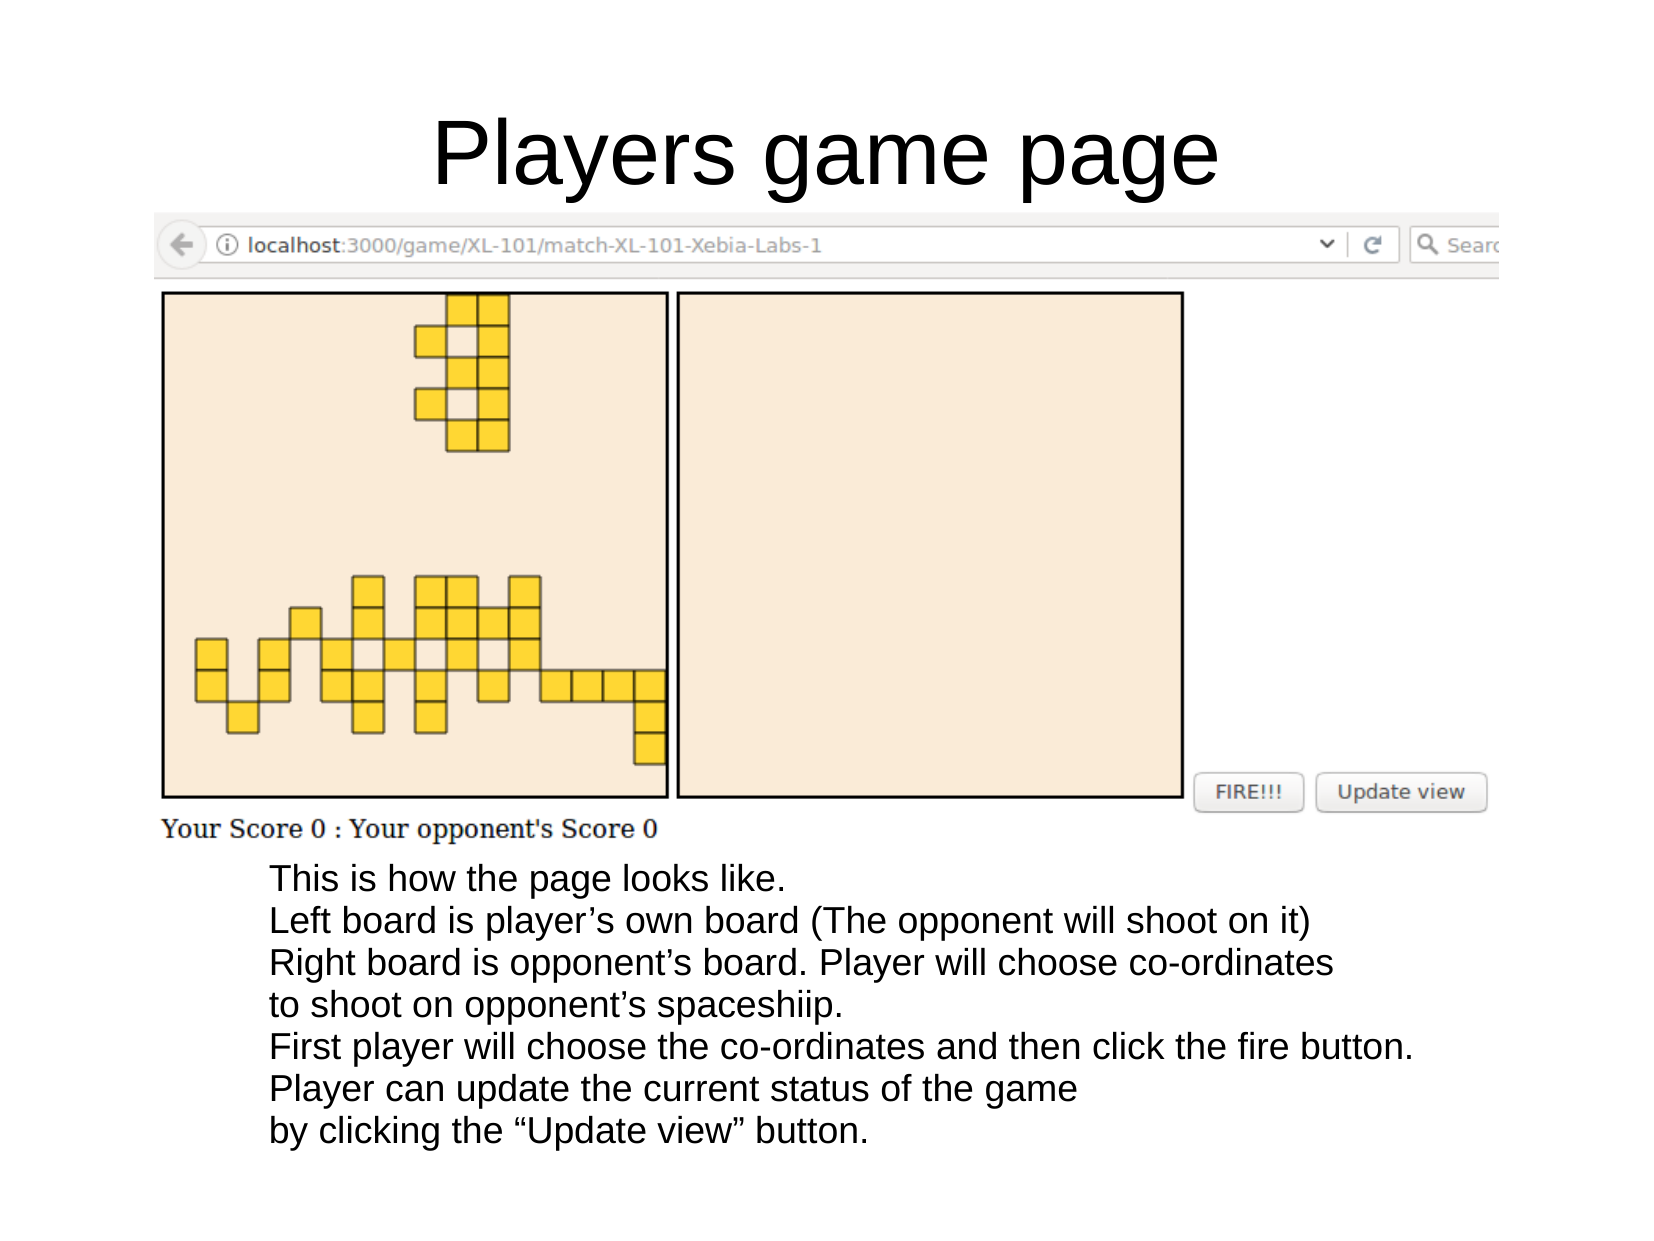

# Players game page
This is how the page looks like.
Left board is player’s own board (The opponent will shoot on it)
Right board is opponent’s board. Player will choose co-ordinates
to shoot on opponent’s spaceshiip.
First player will choose the co-ordinates and then click the fire button.
Player can update the current status of the game
by clicking the “Update view” button.